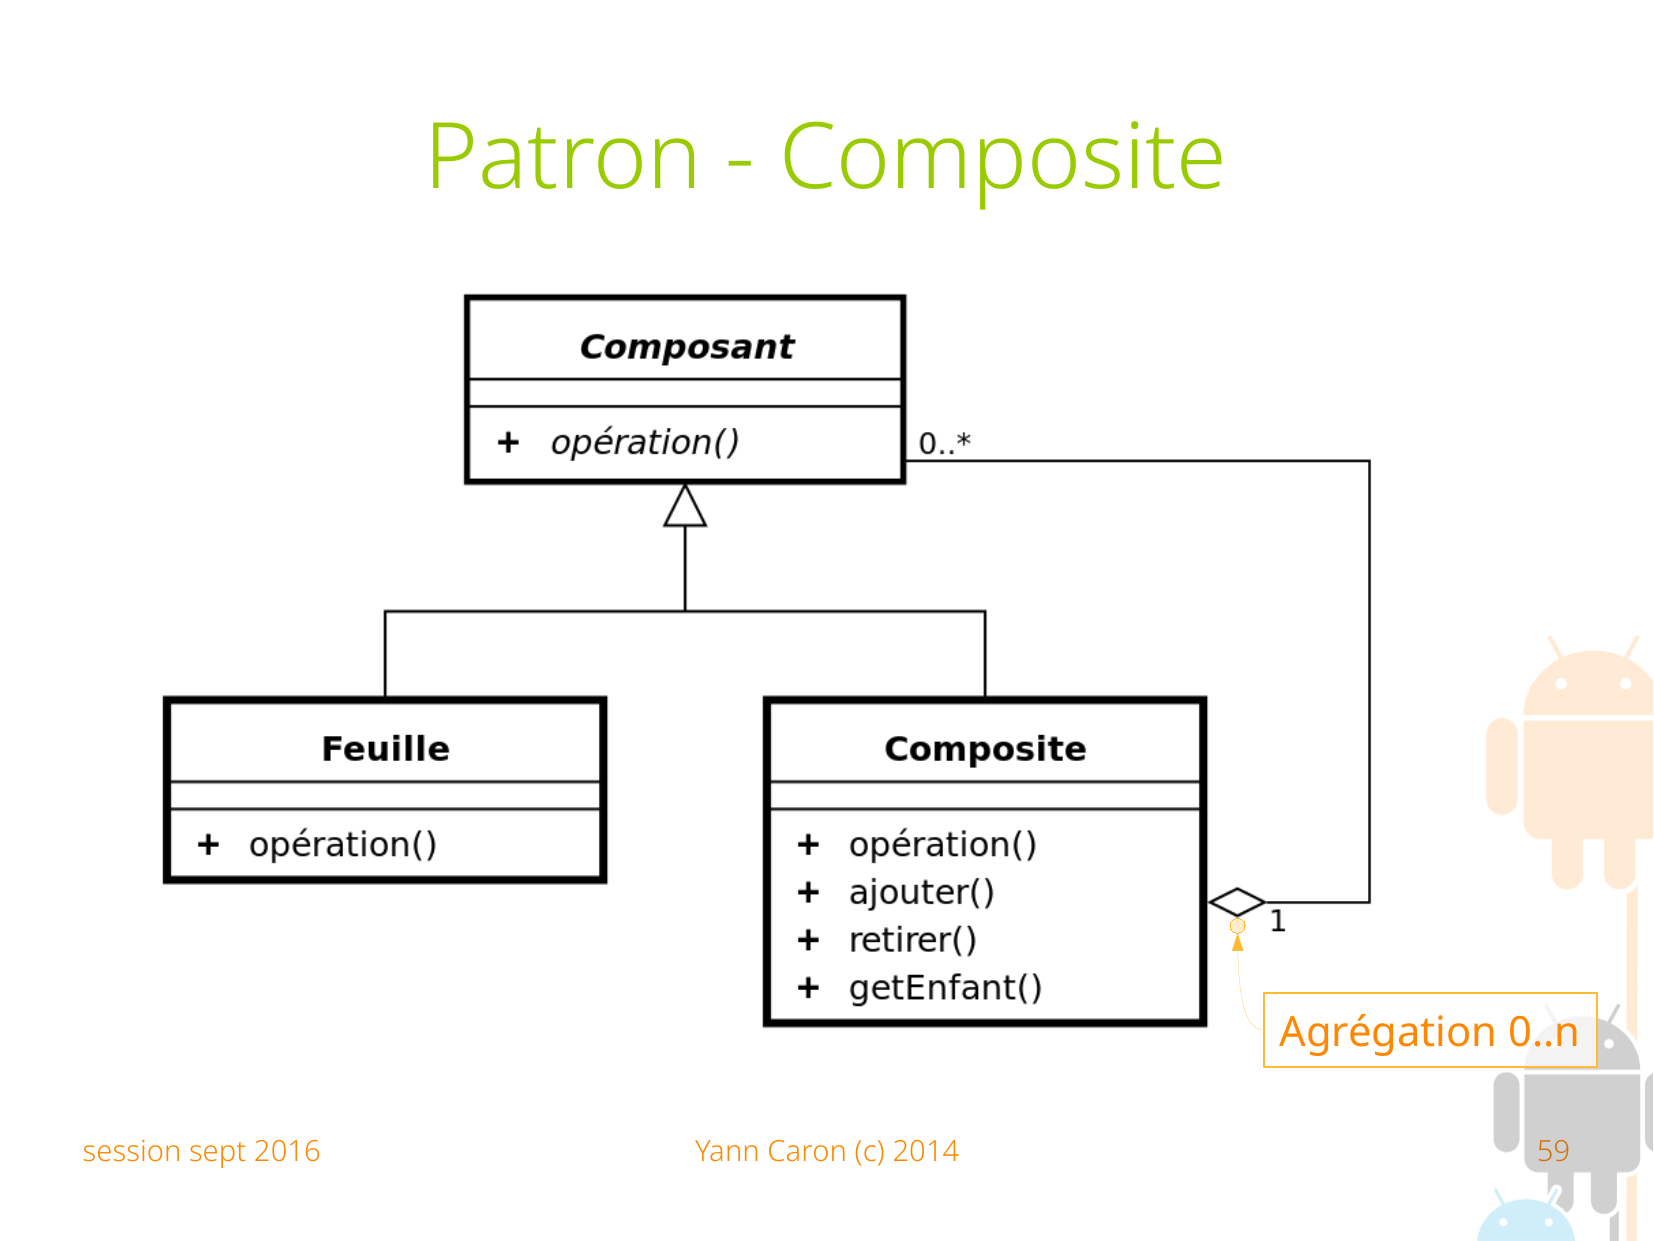

# Patron - Composite
Agrégation 0..n
session sept 2016
Yann Caron (c) 2014
59